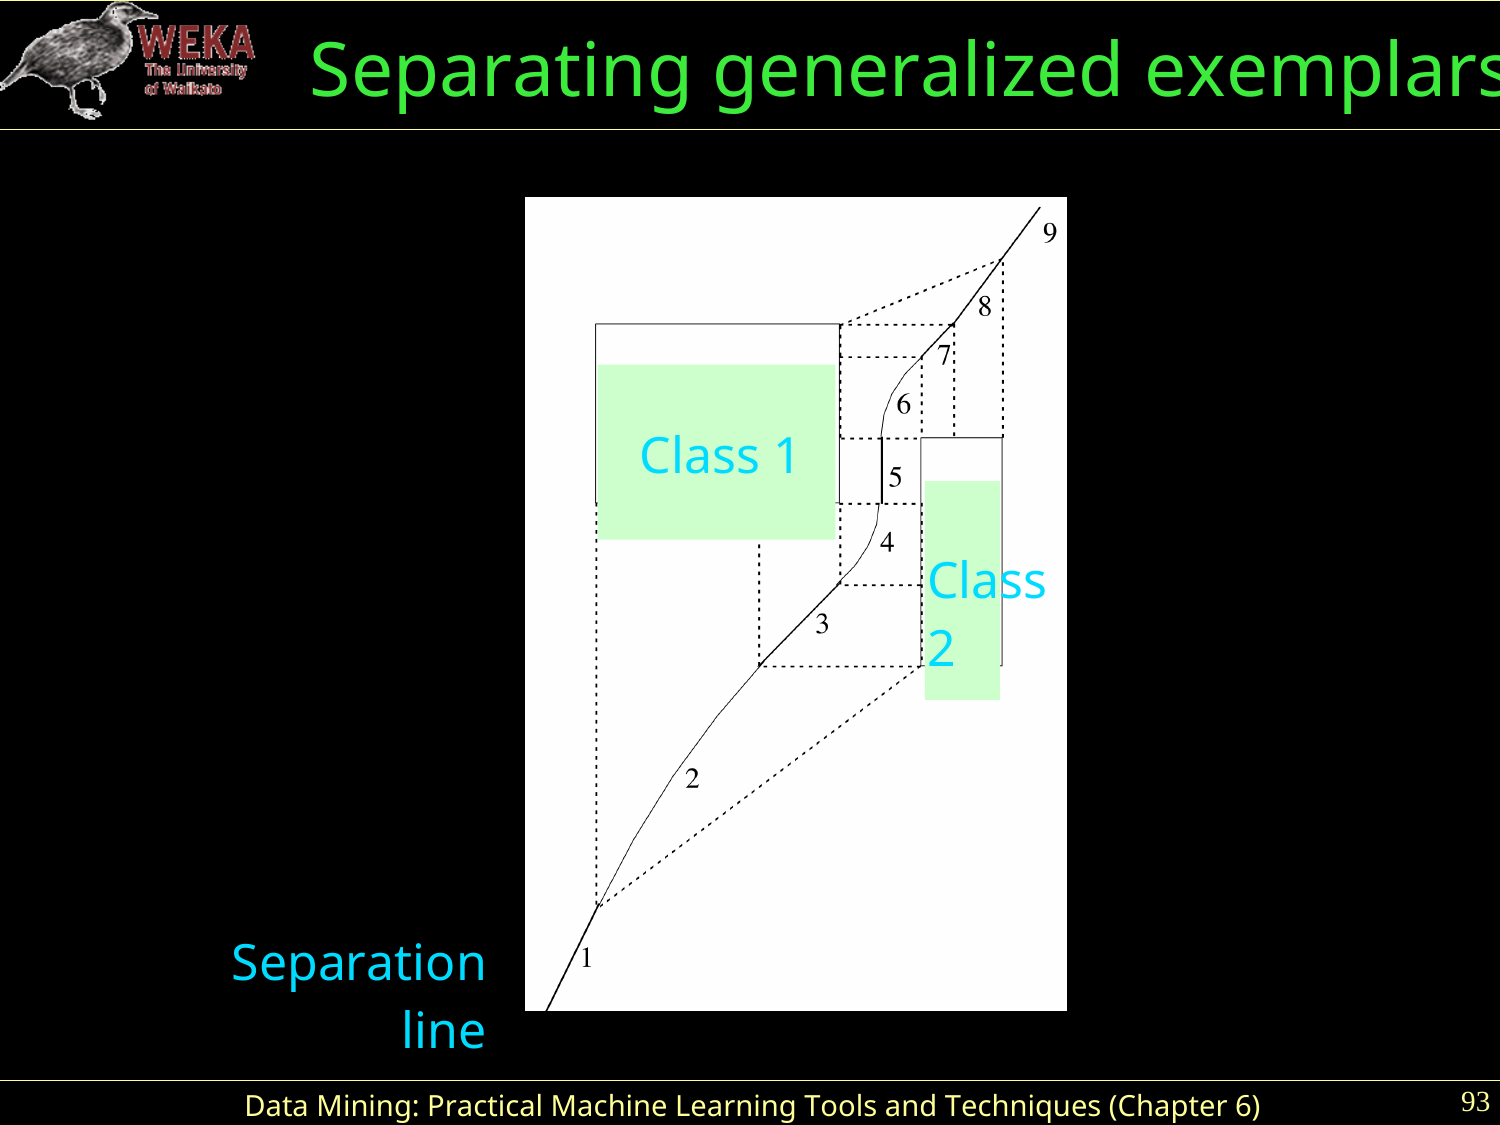

# Separating generalized exemplars
Class 1
Class
2
Separation line
Data Mining: Practical Machine Learning Tools and Techniques (Chapter 6)
93